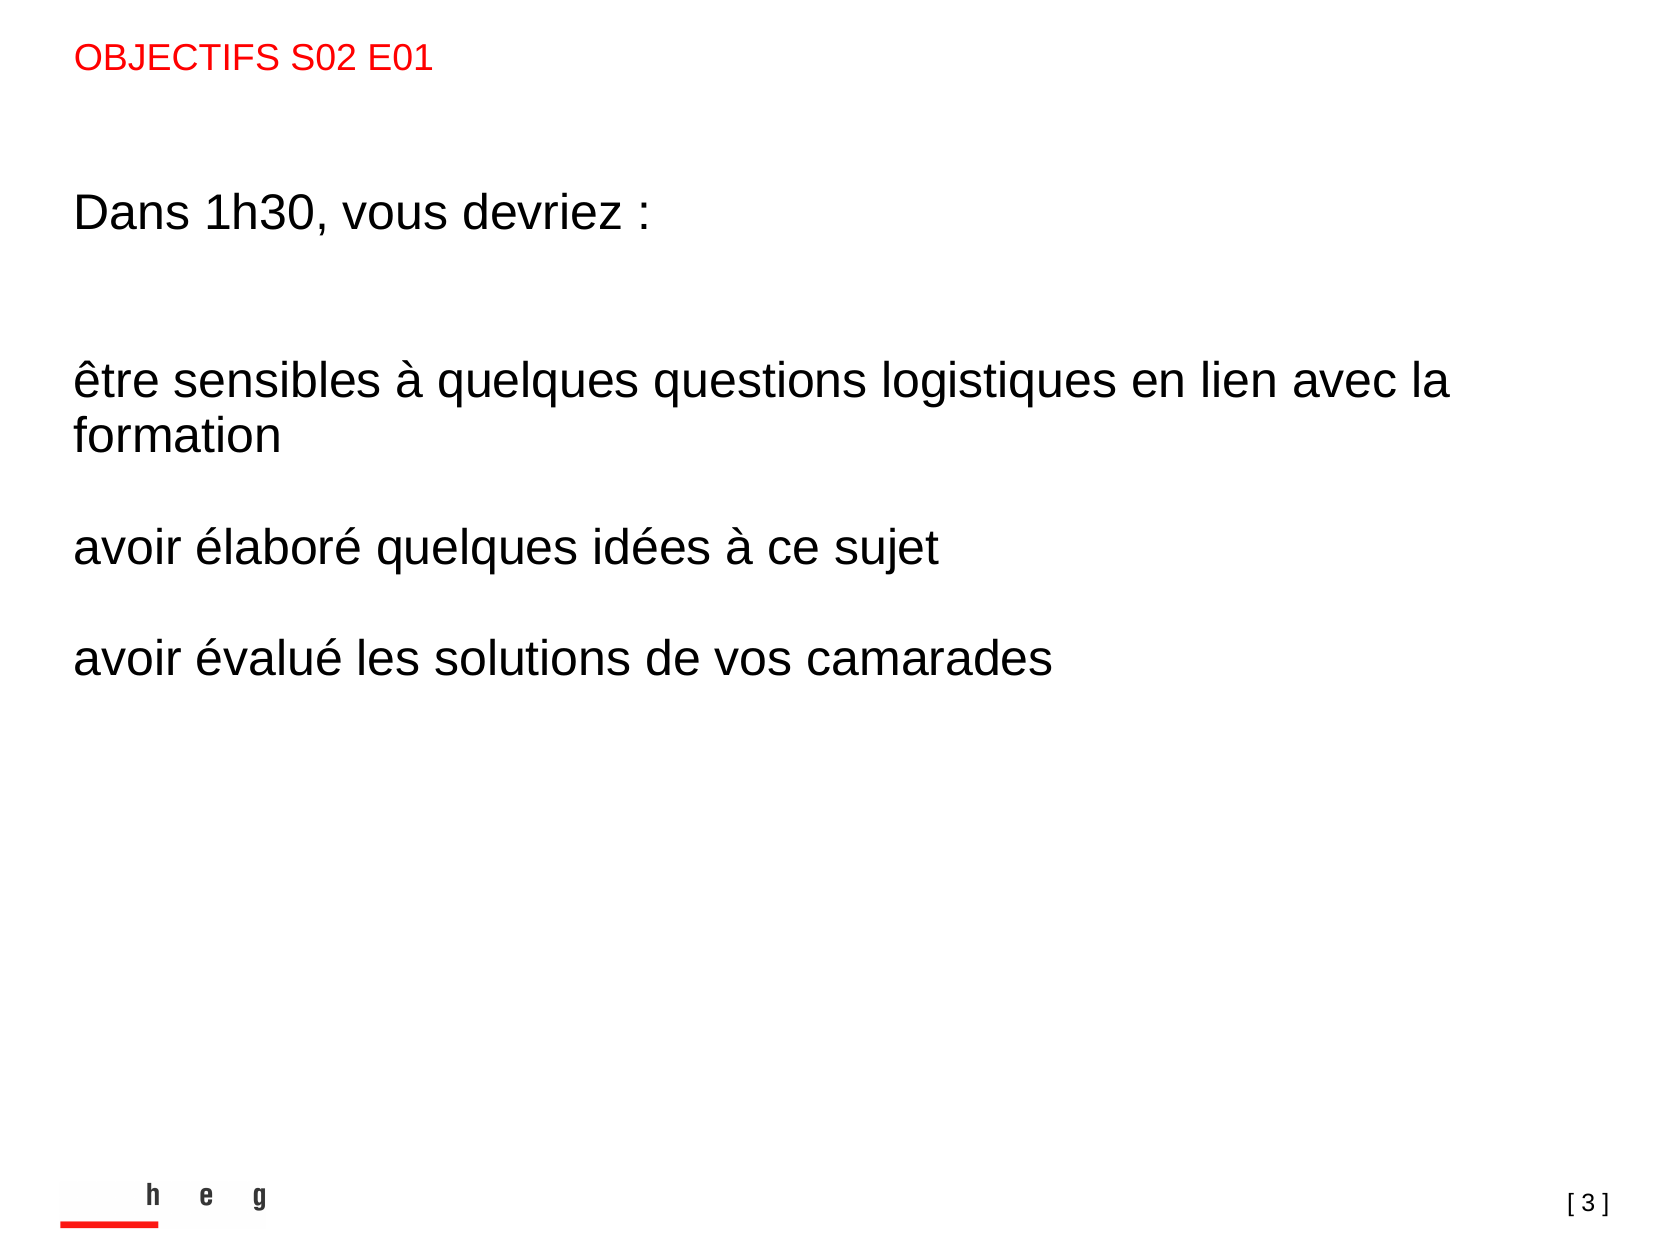

OBJECTIFS S02 E01
Dans 1h30, vous devriez :
être sensibles à quelques questions logistiques en lien avec la formation
avoir élaboré quelques idées à ce sujet
avoir évalué les solutions de vos camarades